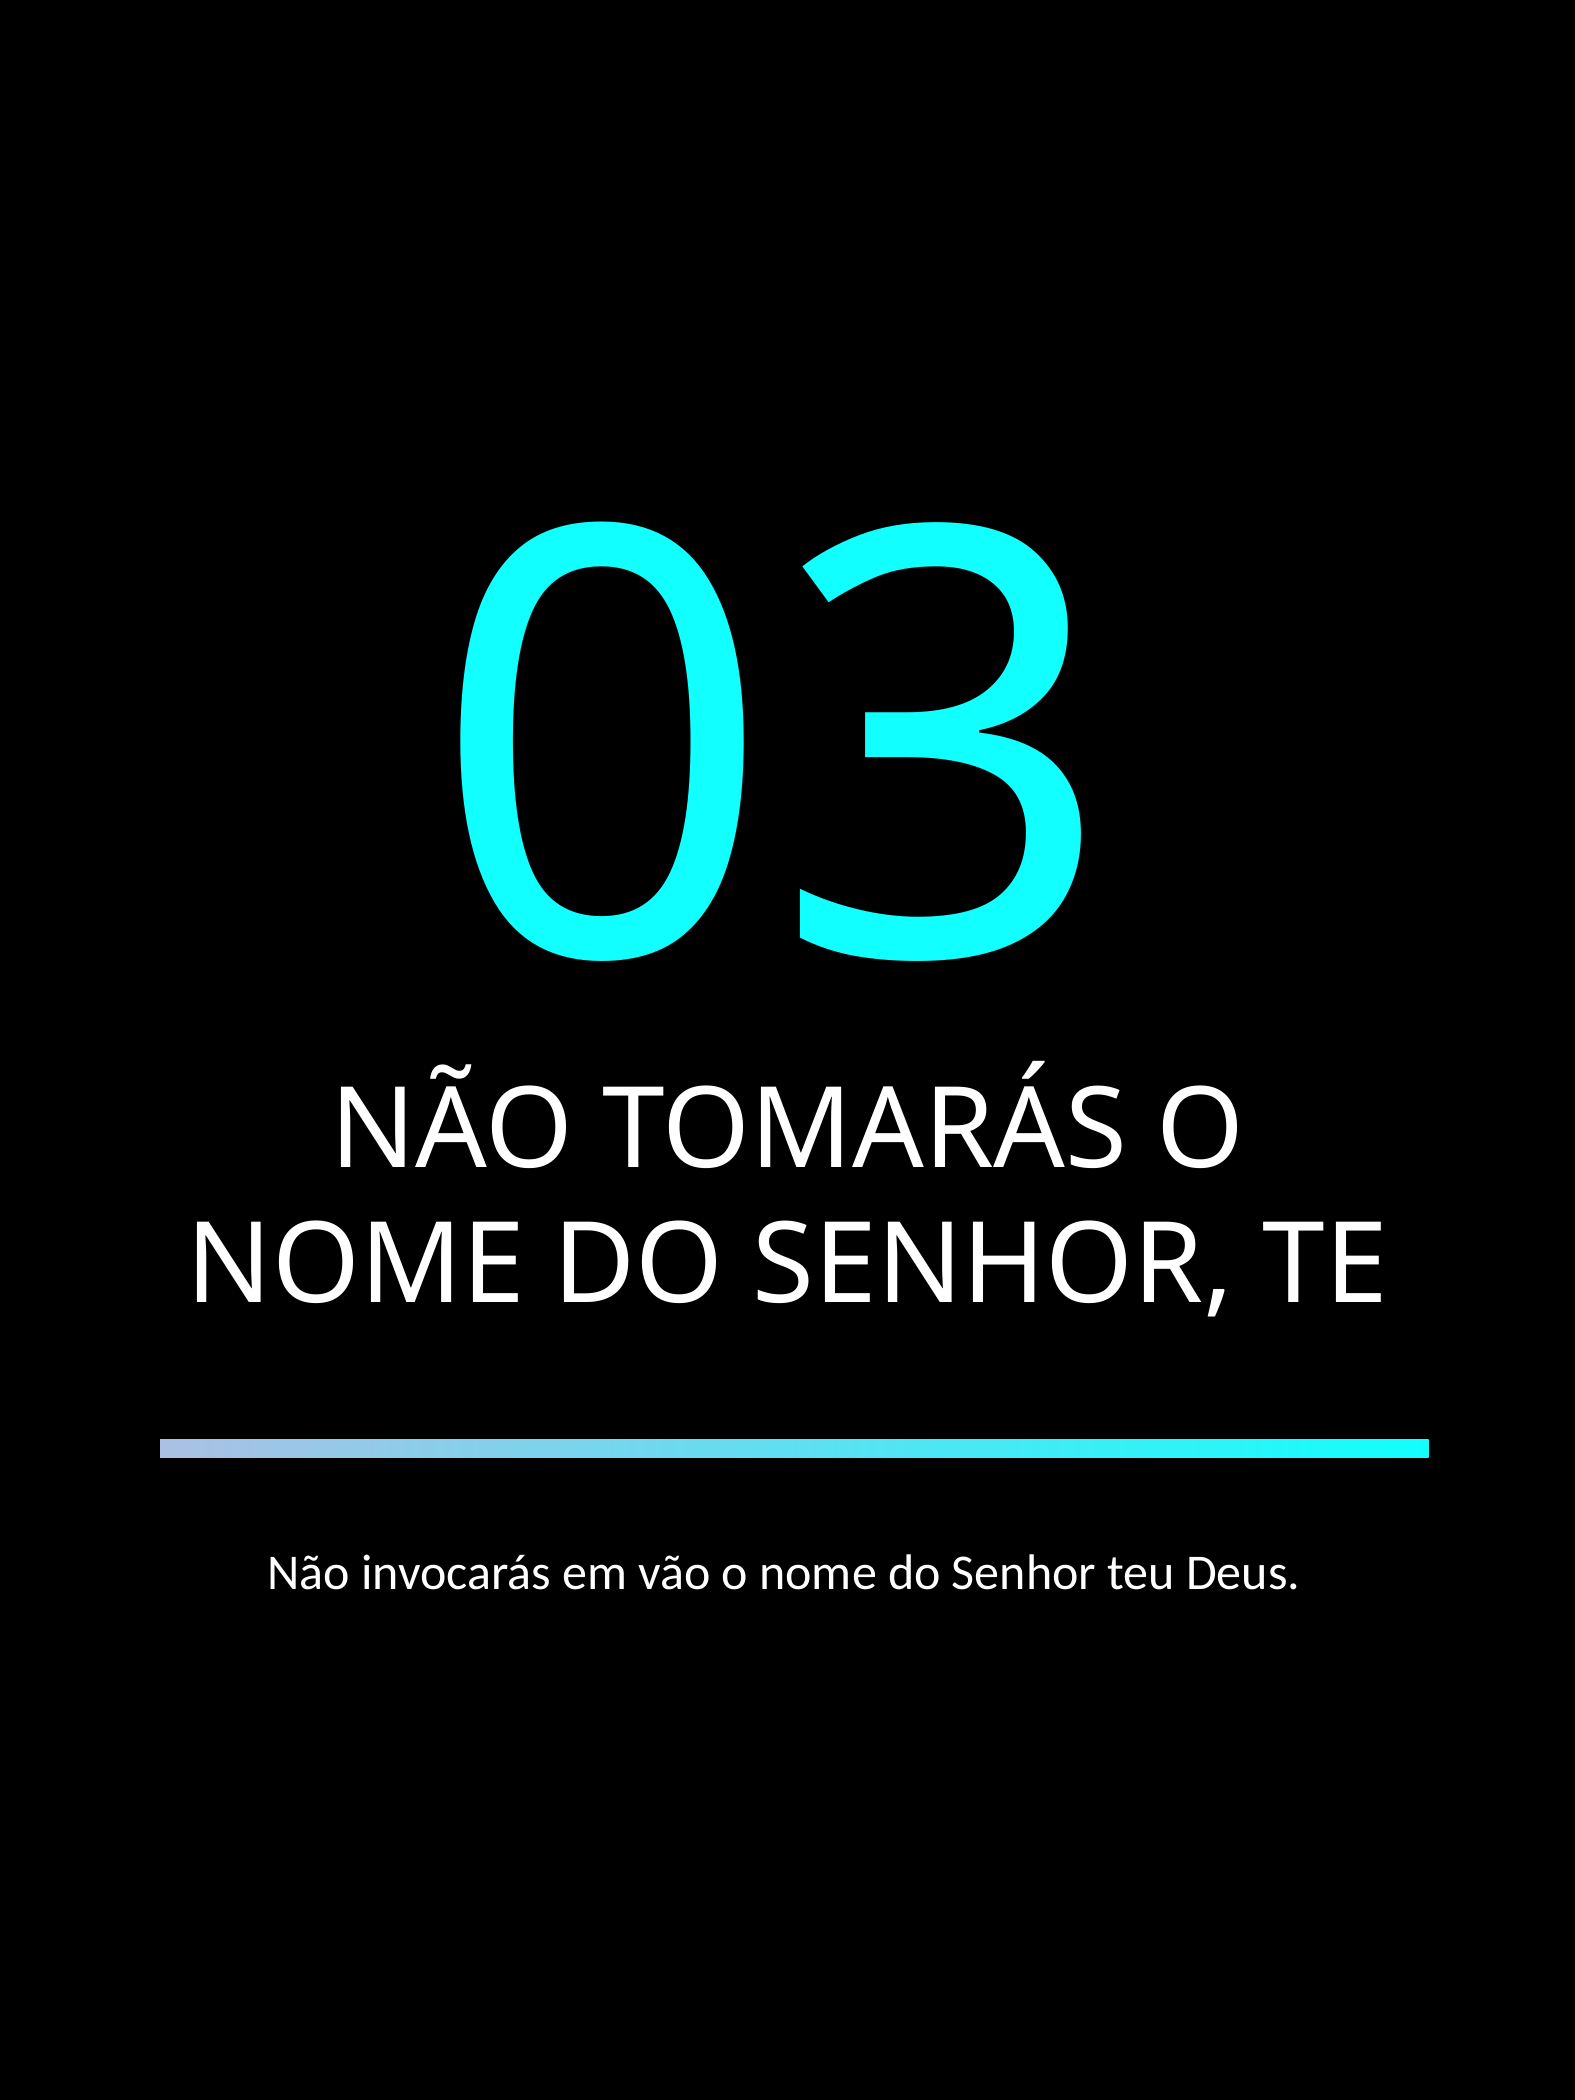

03
NÃO TOMARÁS O NOME DO SENHOR, TE
Não invocarás em vão o nome do Senhor teu Deus.
SELETORES CSS PARA JEDIS - FELIPE AGUIAR
5